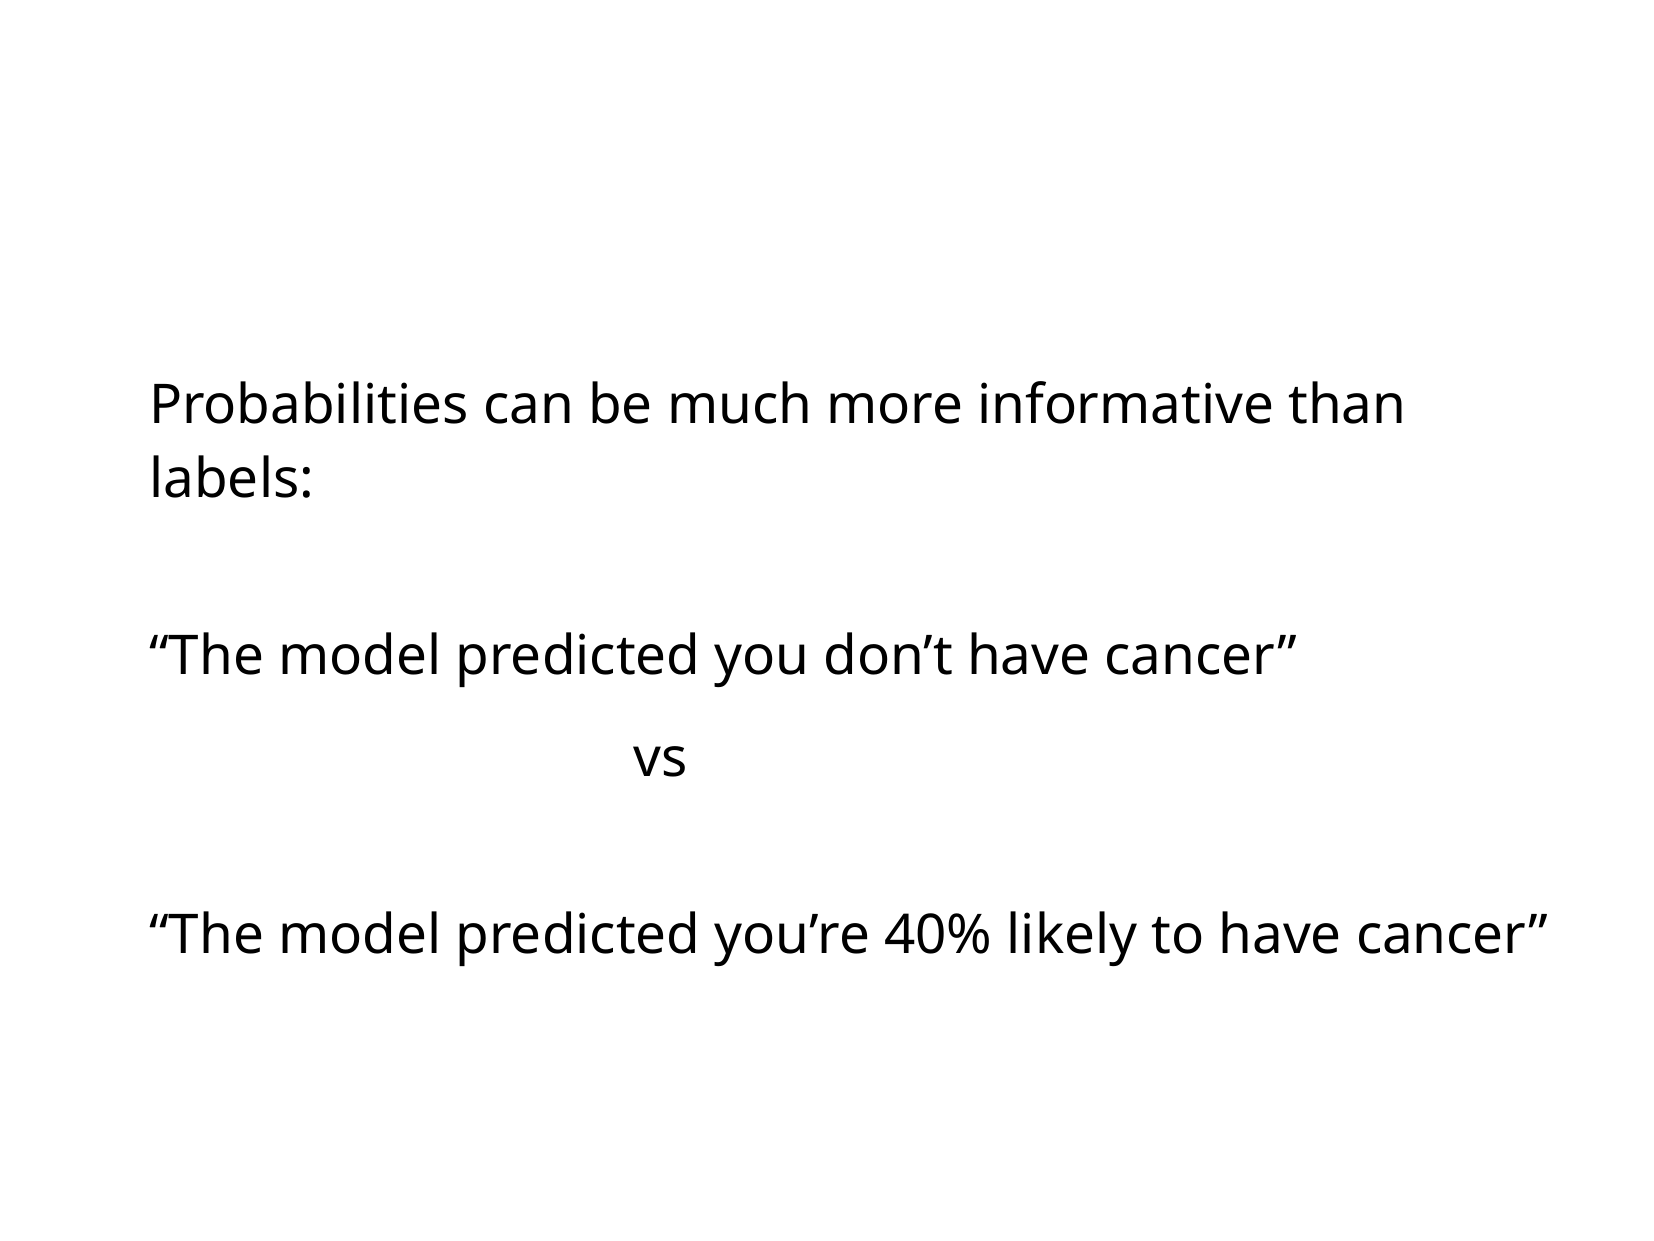

#
Probabilities can be much more informative than labels:
“The model predicted you don’t have cancer”
 vs
“The model predicted you’re 40% likely to have cancer”